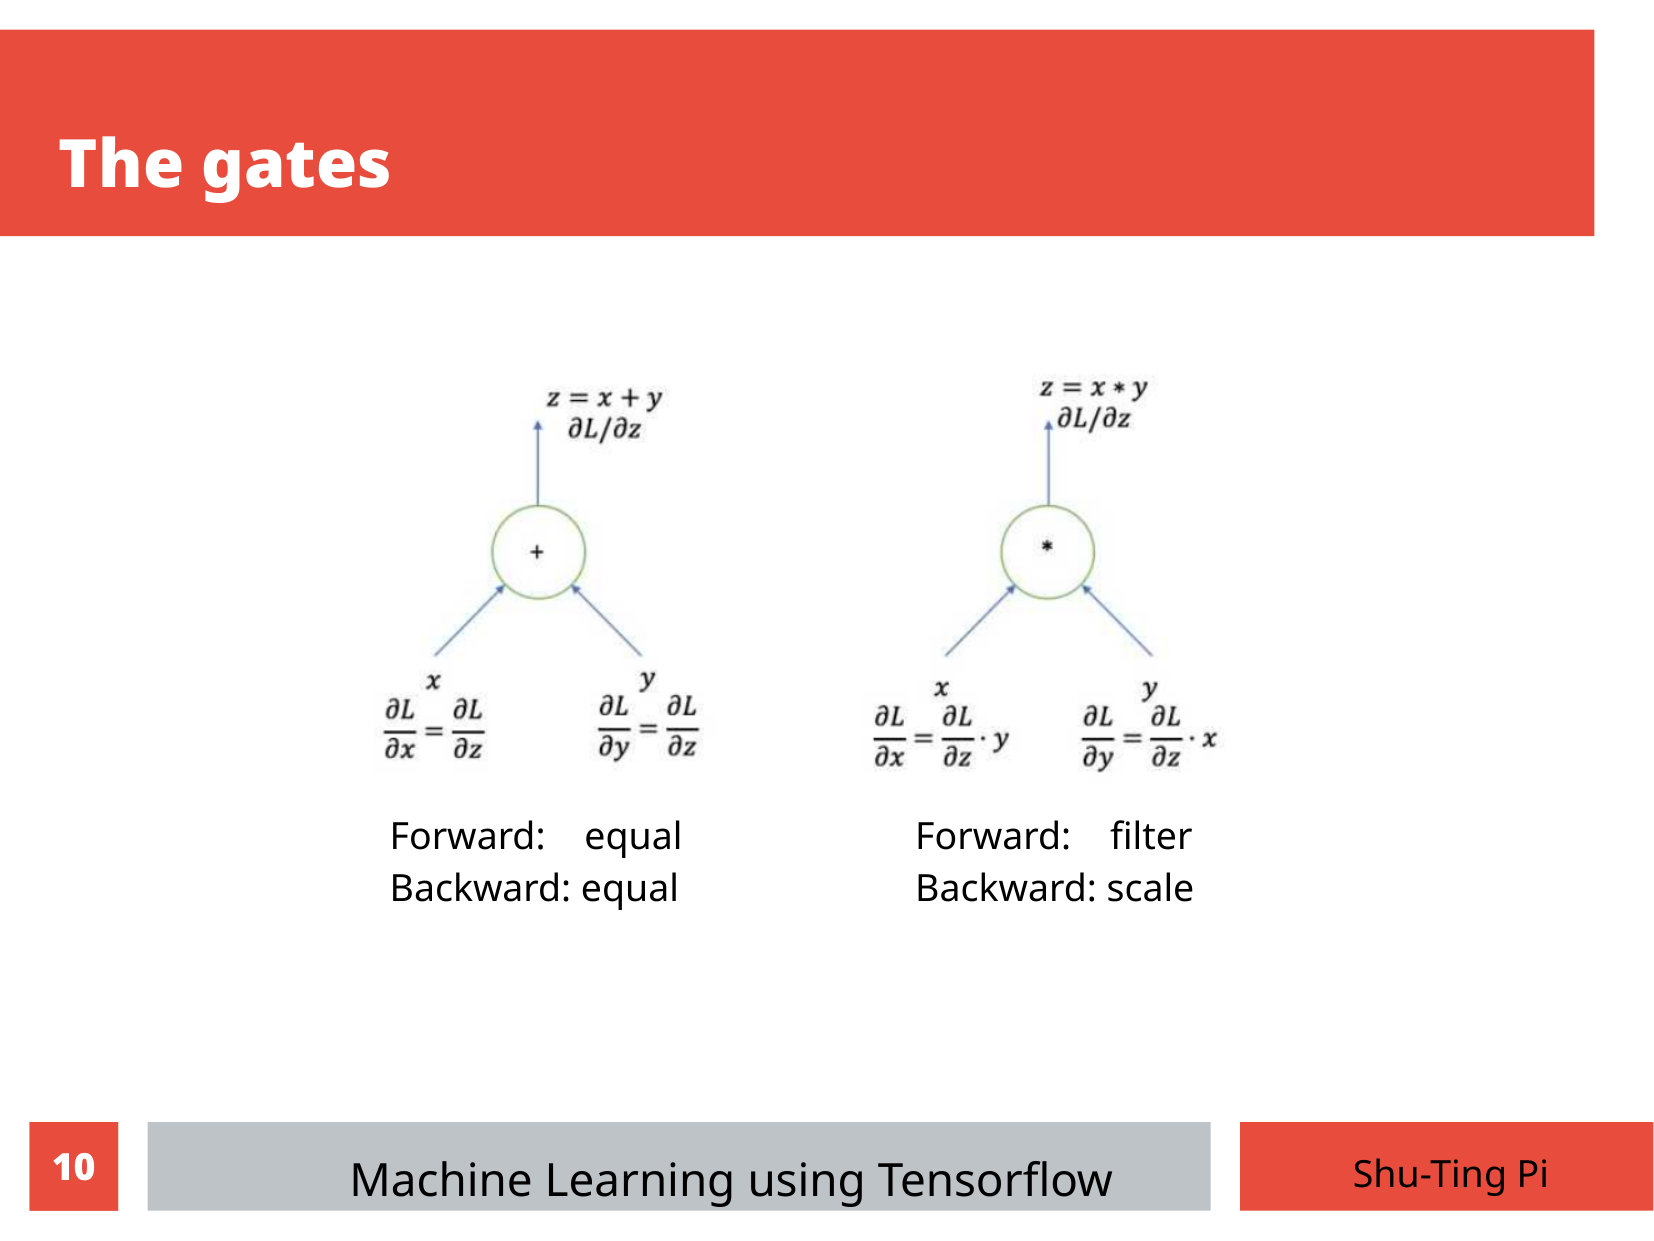

# The gates
Forward: equal
Backward: equal
Forward: filter
Backward: scale
10
Machine Learning using Tensorflow
Shu-Ting Pi